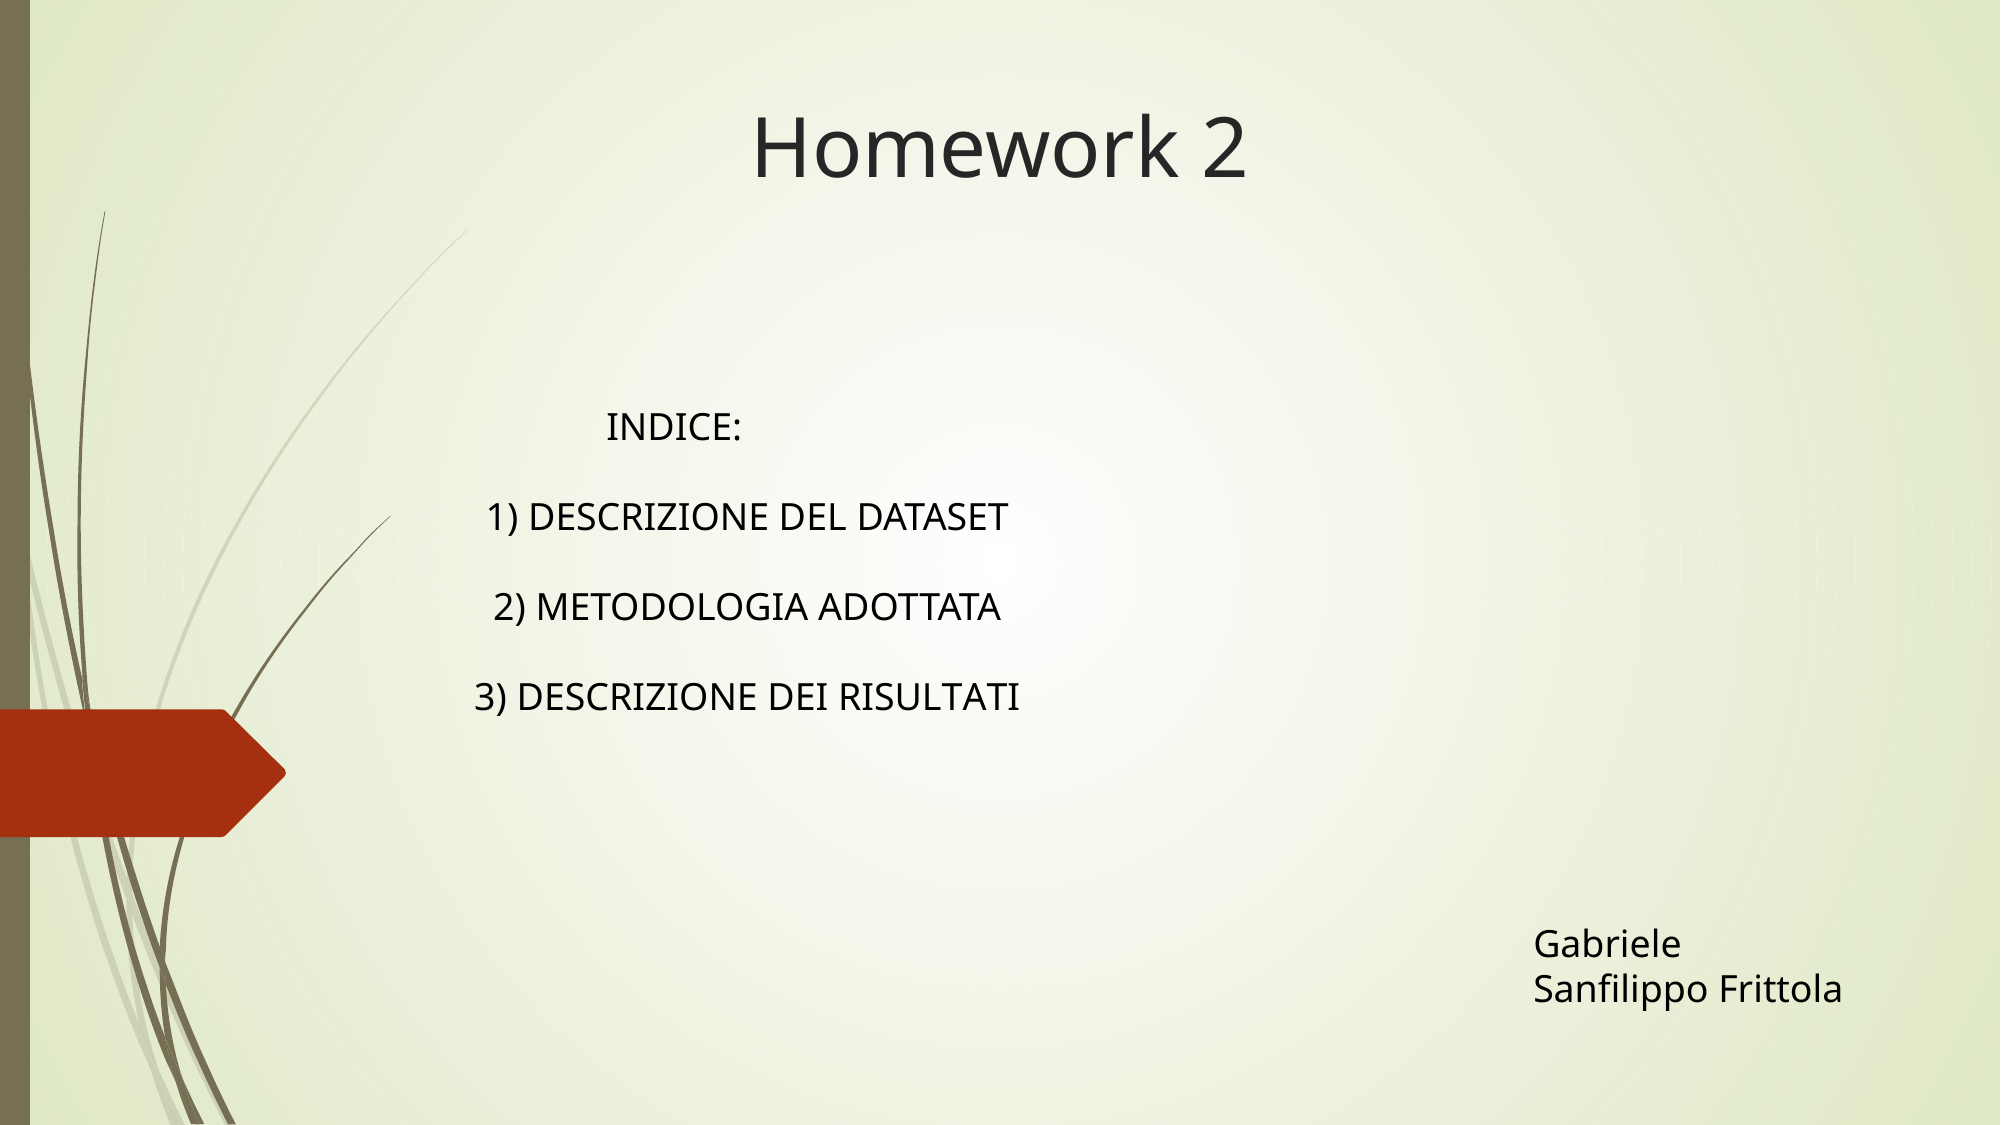

# Homework 2
INDICE:
 1) DESCRIZIONE DEL DATASET
 2) METODOLOGIA ADOTTATA
 3) DESCRIZIONE DEI RISULTATI
Gabriele Sanfilippo Frittola